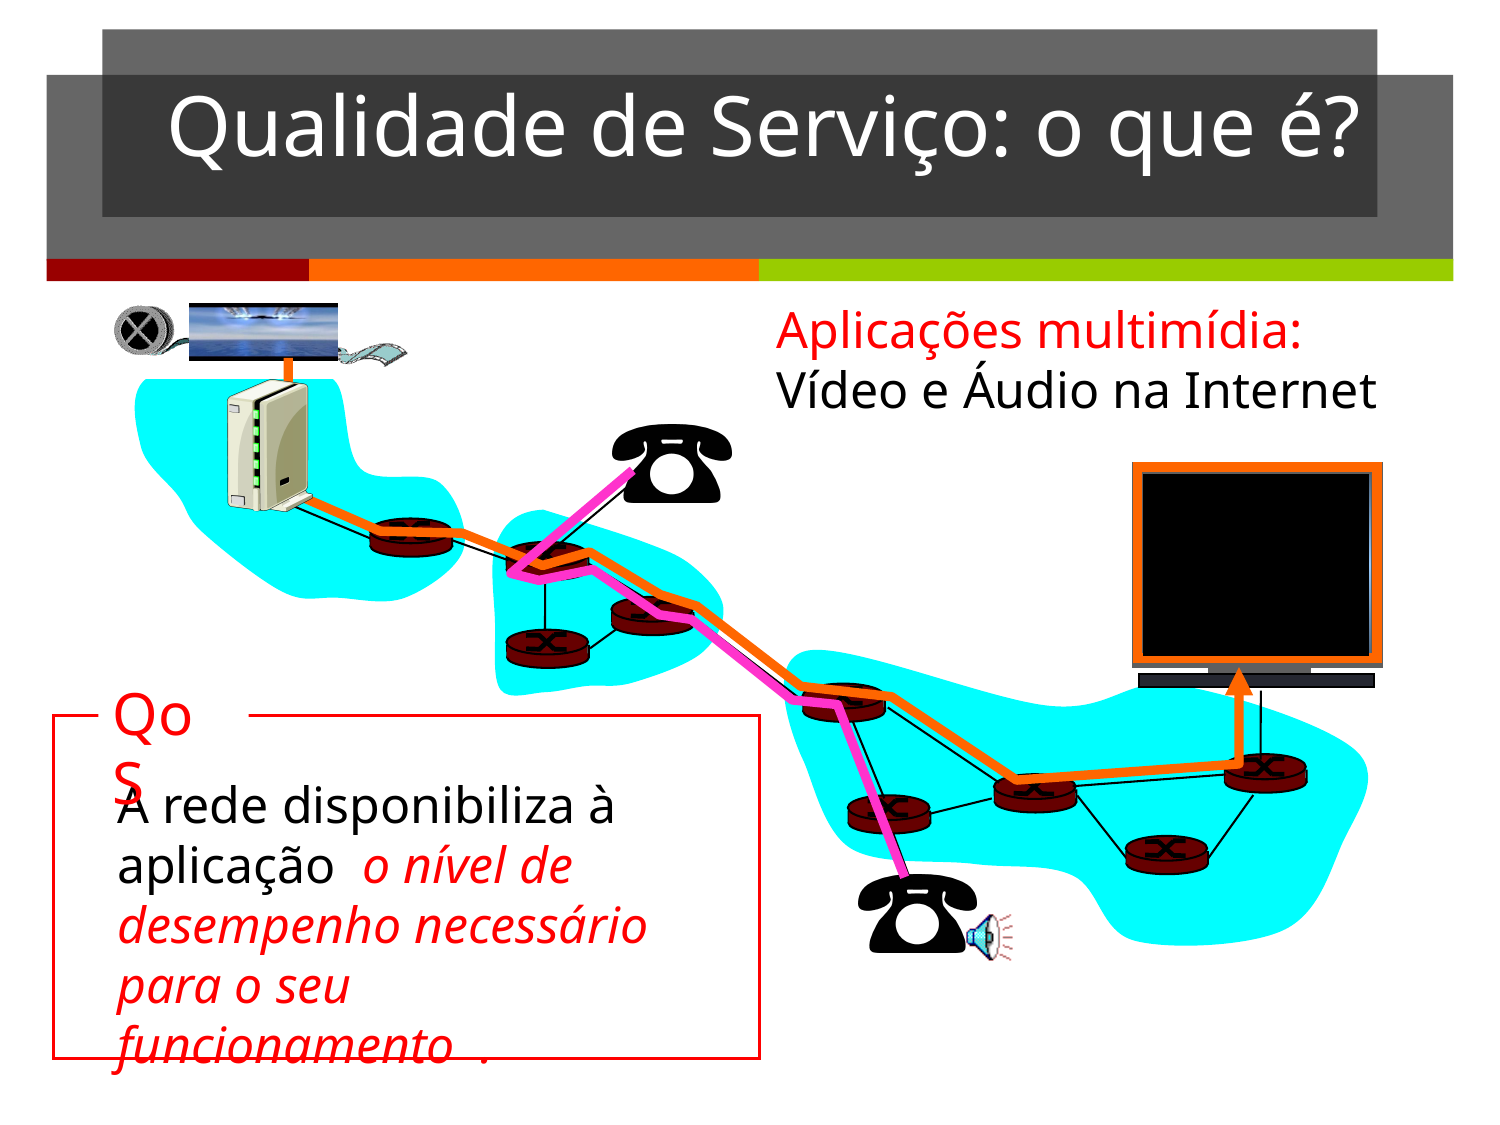

# Qualidade de Serviço: o que é?
Aplicações multimídia: Vídeo e Áudio na Internet
QoS
A rede disponibiliza à aplicação o nível de desempenho necessário para o seu funcionamento .